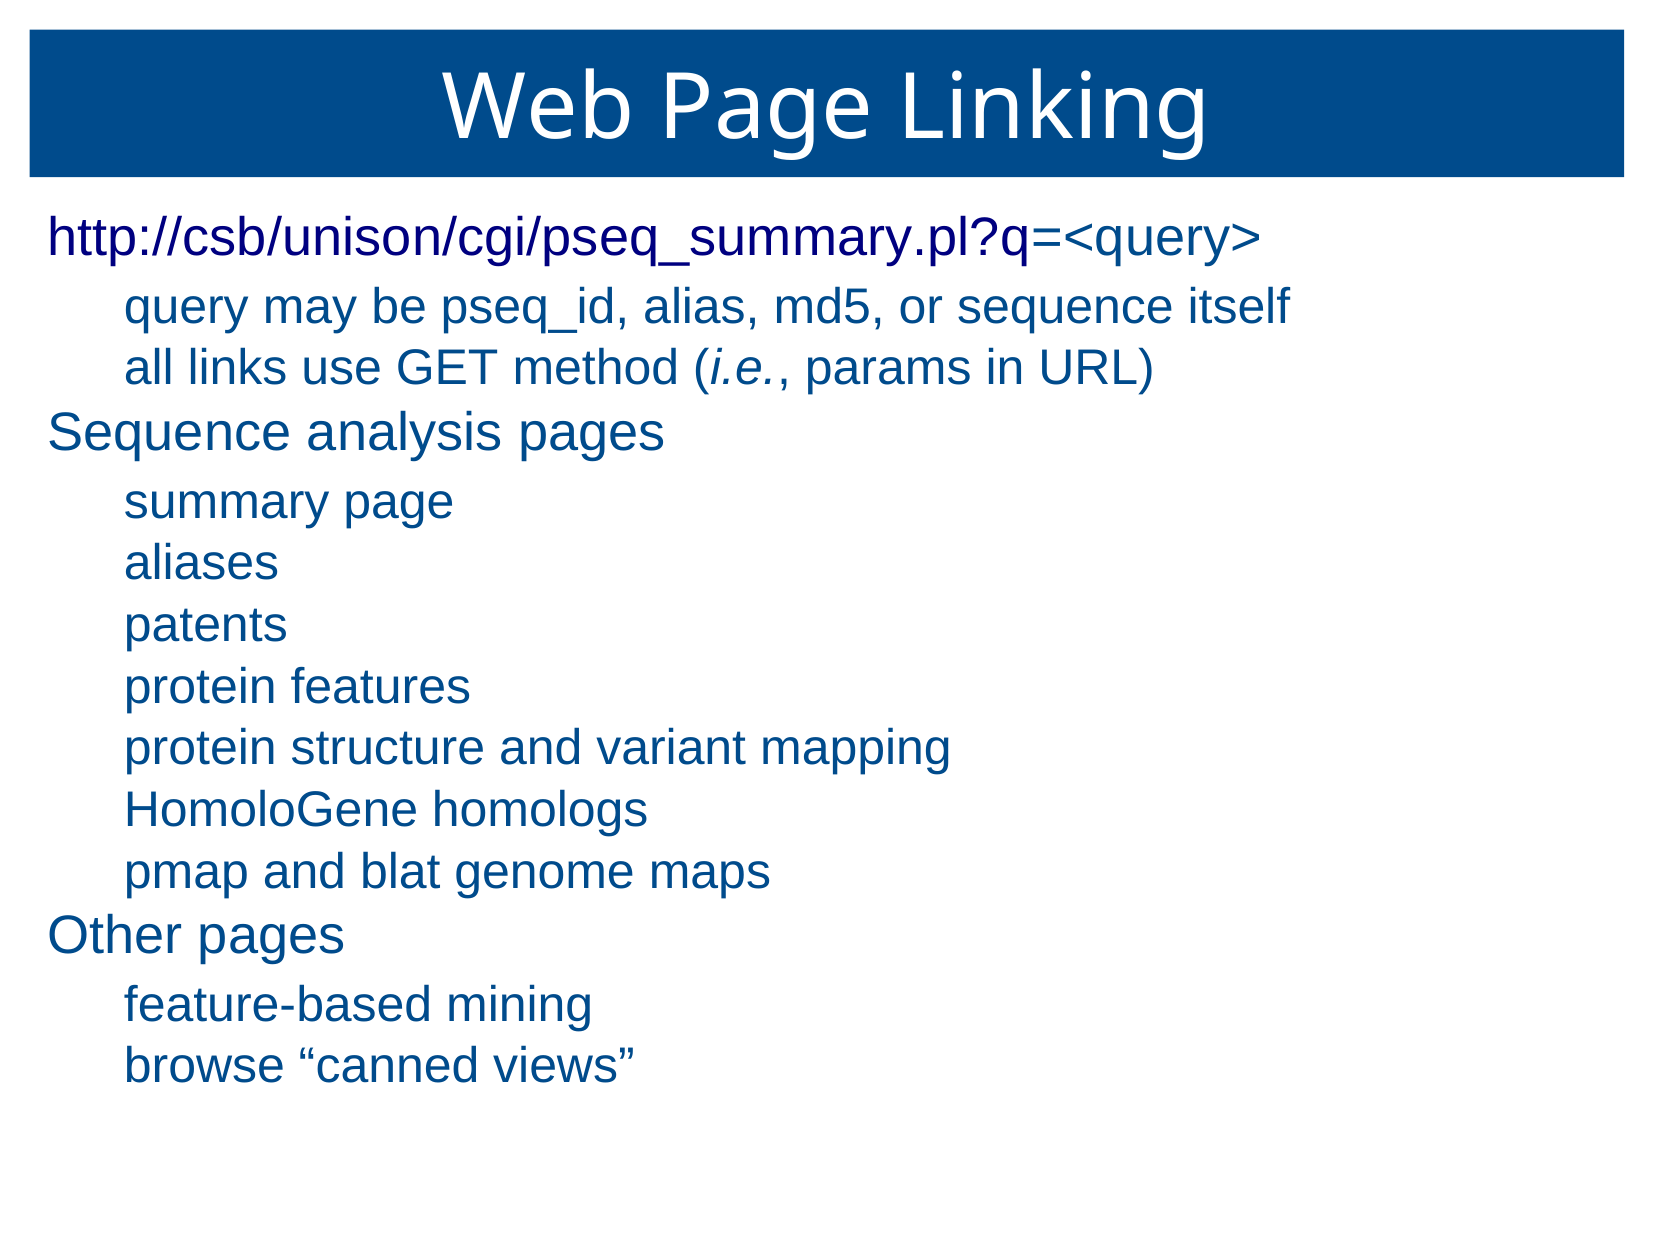

# Web Page Linking
http://csb/unison/cgi/pseq_summary.pl?q=<query>
query may be pseq_id, alias, md5, or sequence itself
all links use GET method (i.e., params in URL)
Sequence analysis pages
summary page
aliases
patents
protein features
protein structure and variant mapping
HomoloGene homologs
pmap and blat genome maps
Other pages
feature-based mining
browse “canned views”